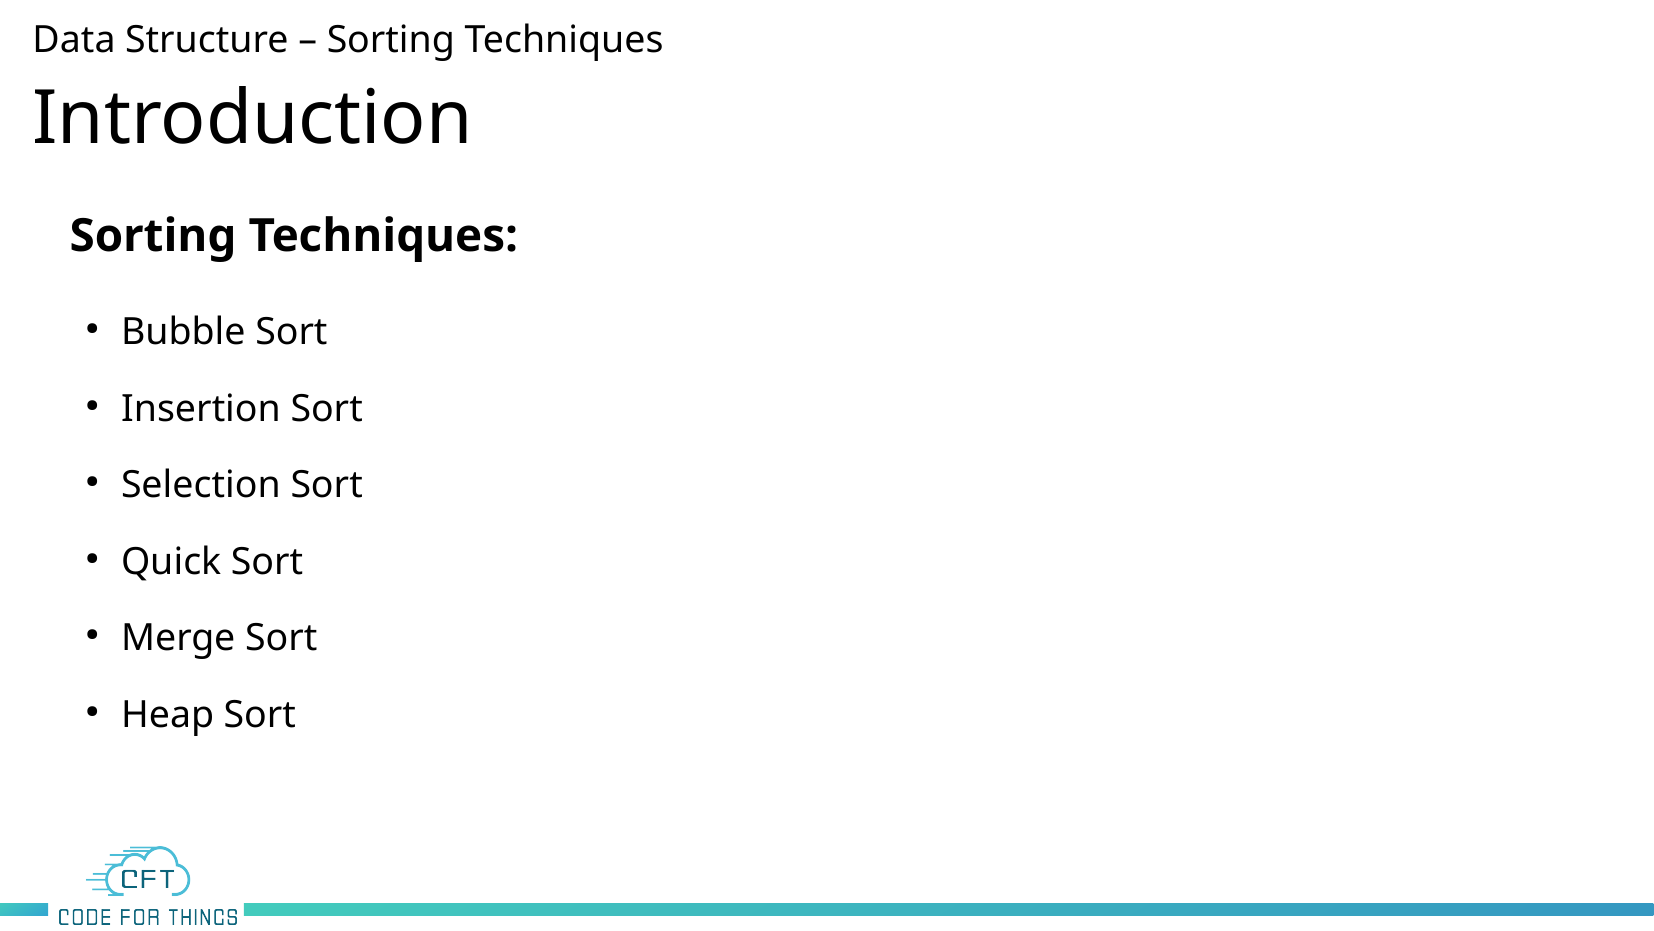

# Data Structure – Sorting Techniques Introduction
 Sorting Techniques:
Bubble Sort
Insertion Sort
Selection Sort
Quick Sort
Merge Sort
Heap Sort